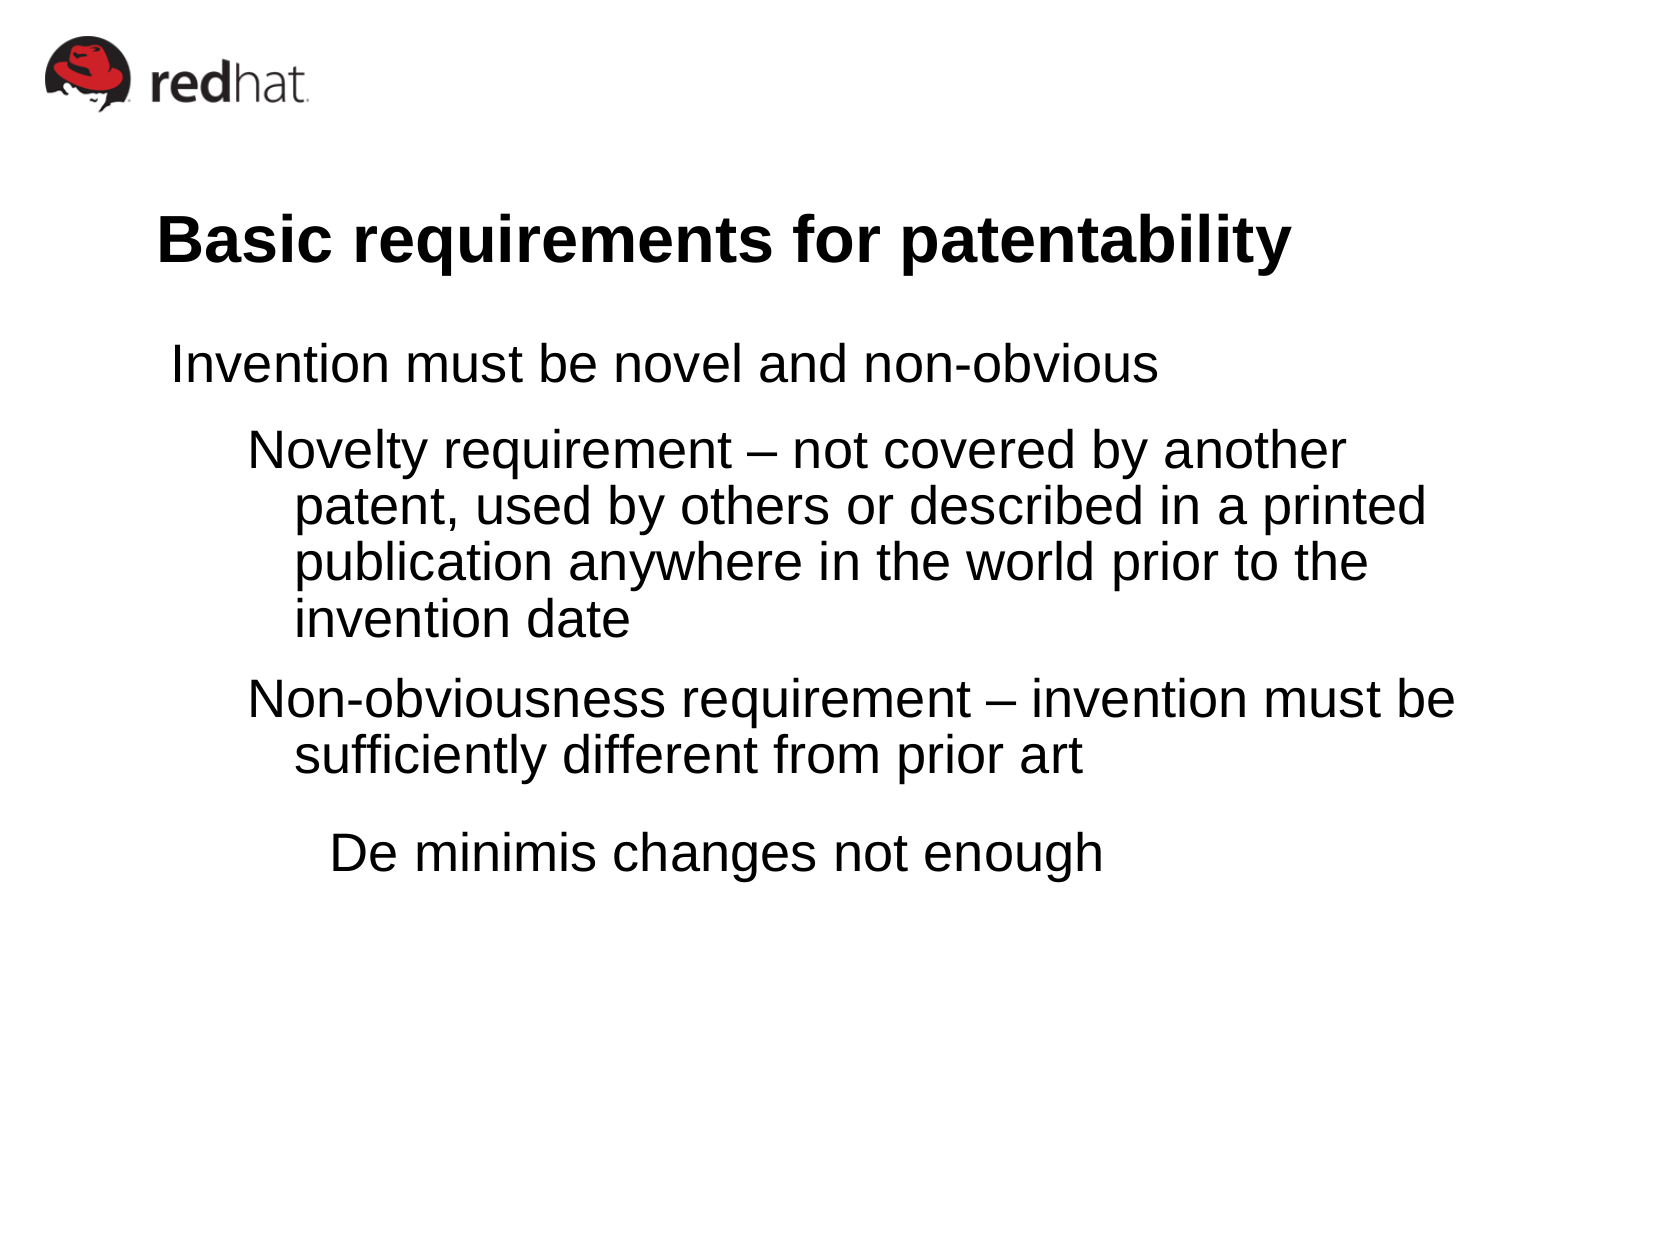

Basic requirements for patentability
# Invention must be novel and non-obvious
Novelty requirement – not covered by another patent, used by others or described in a printed publication anywhere in the world prior to the invention date
Non-obviousness requirement – invention must be sufficiently different from prior art
De minimis changes not enough